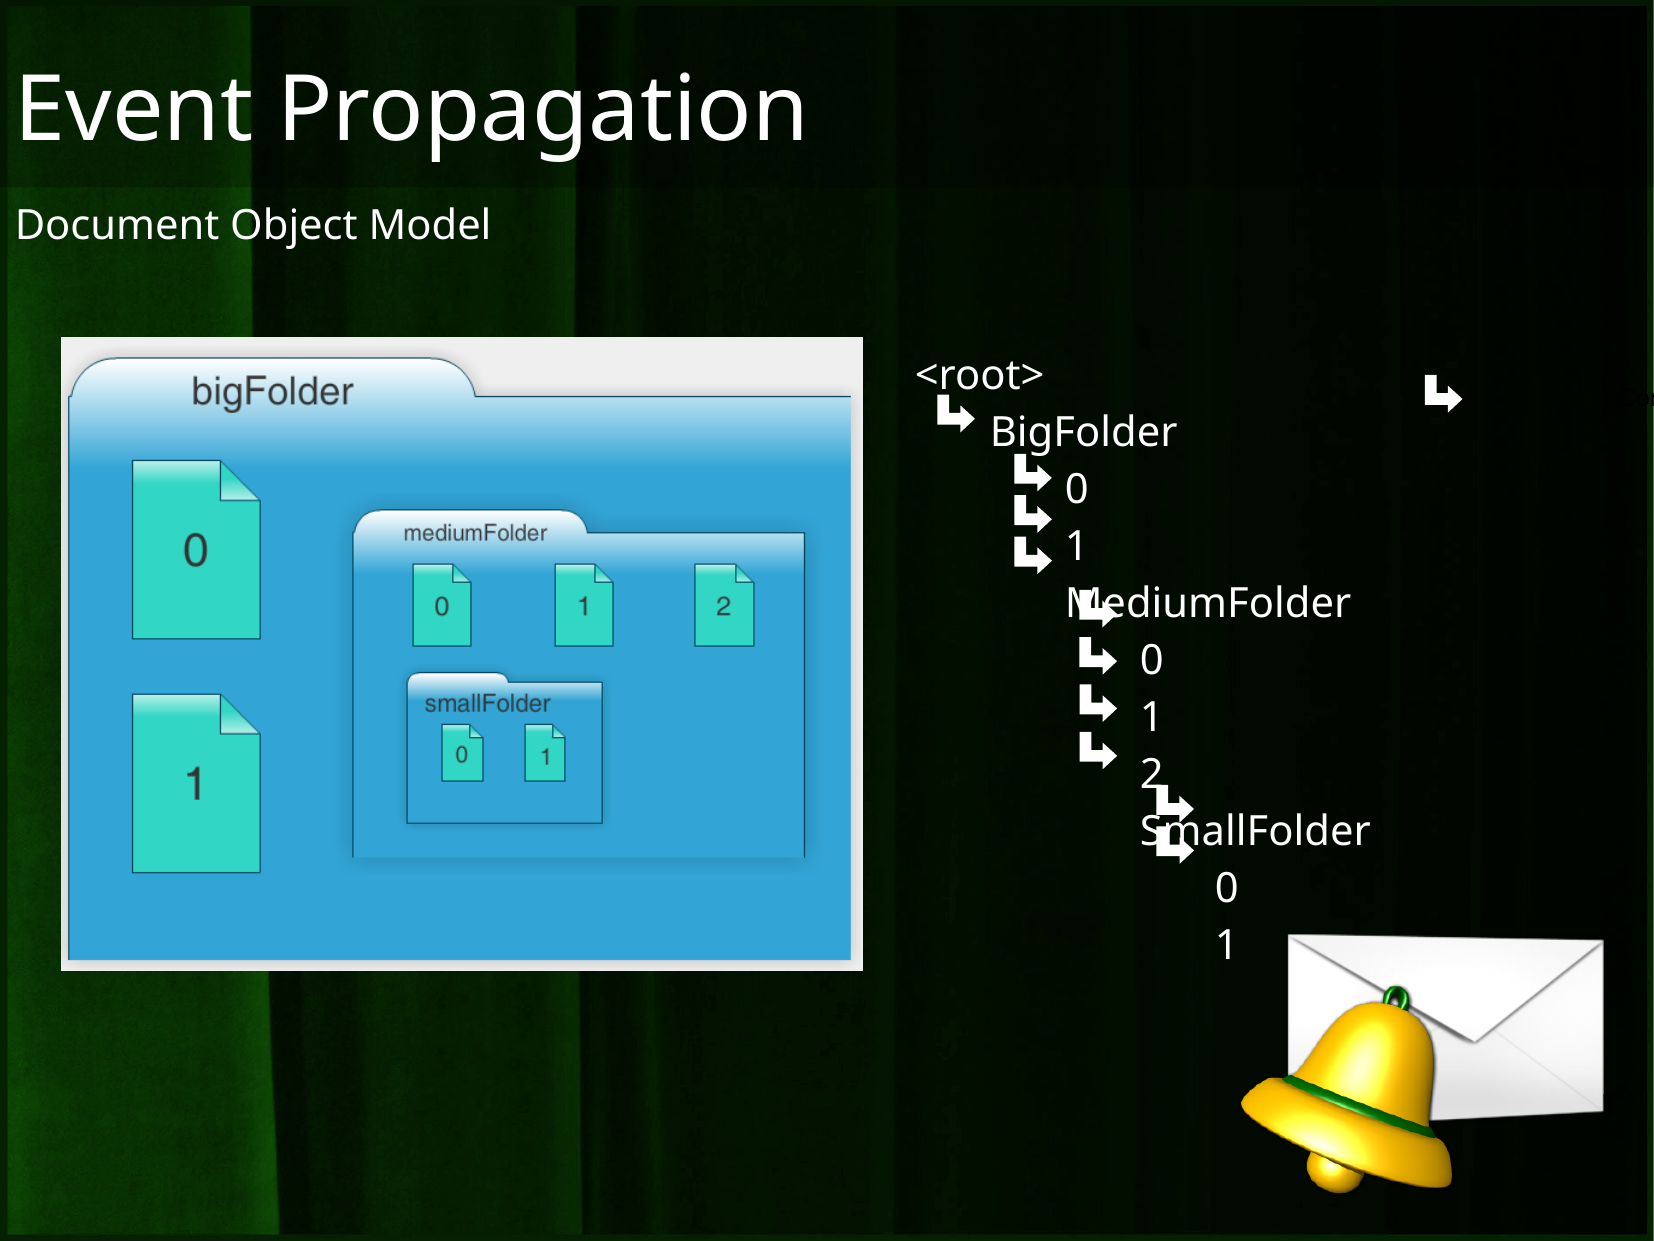

Event Propagation
Document Object Model
<root>
	BigFolder
		0
		1
		MediumFolder
			0
			1
			2
			SmallFolder
				0
				1
 Contains